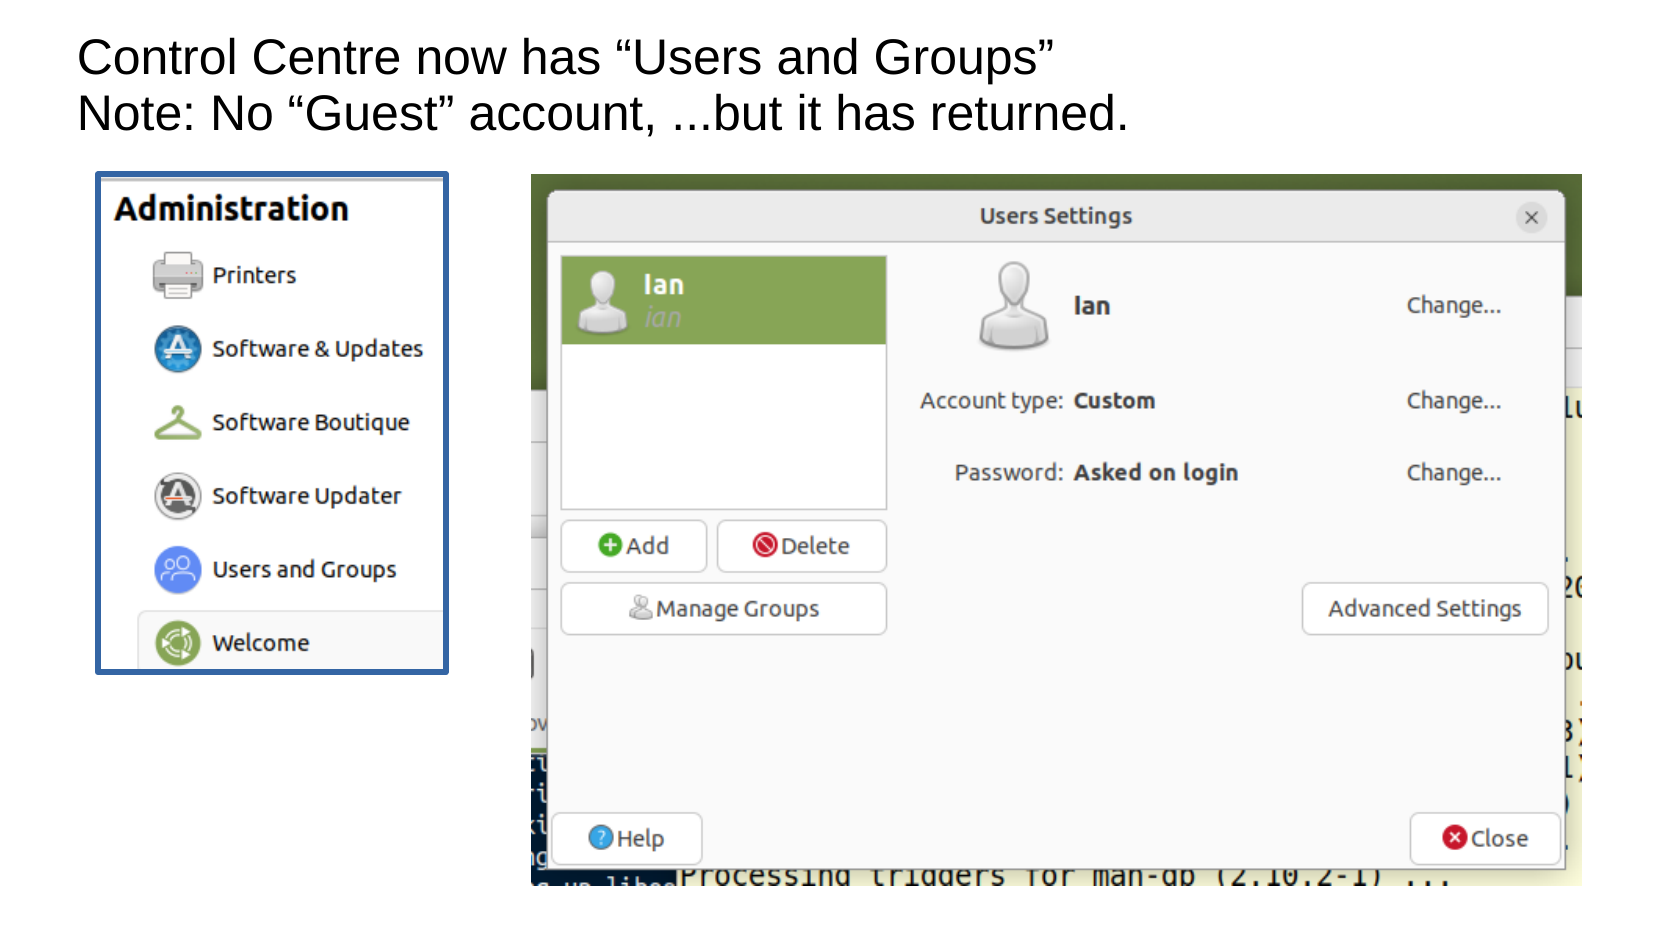

# Control Centre now has “Users and Groups”
Note: No “Guest” account, ...but it has returned.